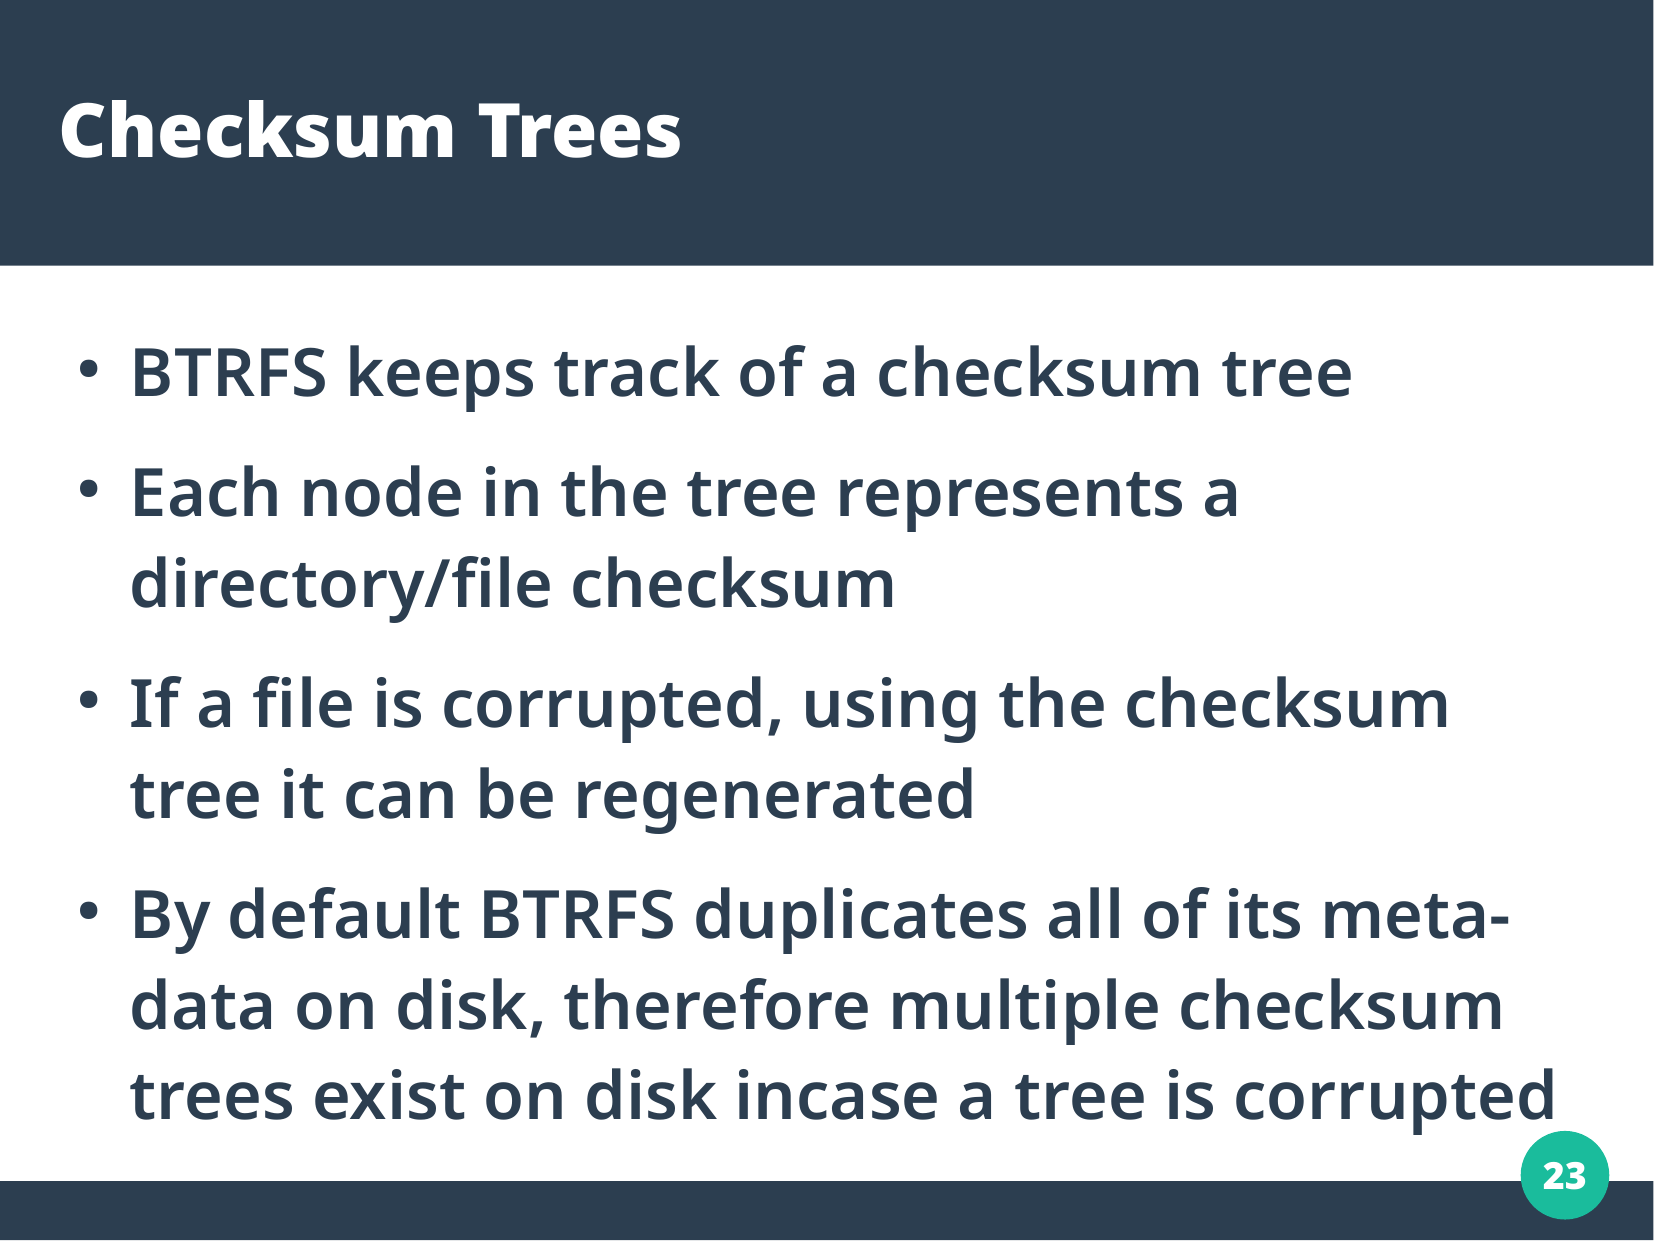

# Checksum Trees
BTRFS keeps track of a checksum tree
Each node in the tree represents a directory/file checksum
If a file is corrupted, using the checksum tree it can be regenerated
By default BTRFS duplicates all of its meta-data on disk, therefore multiple checksum trees exist on disk incase a tree is corrupted
23